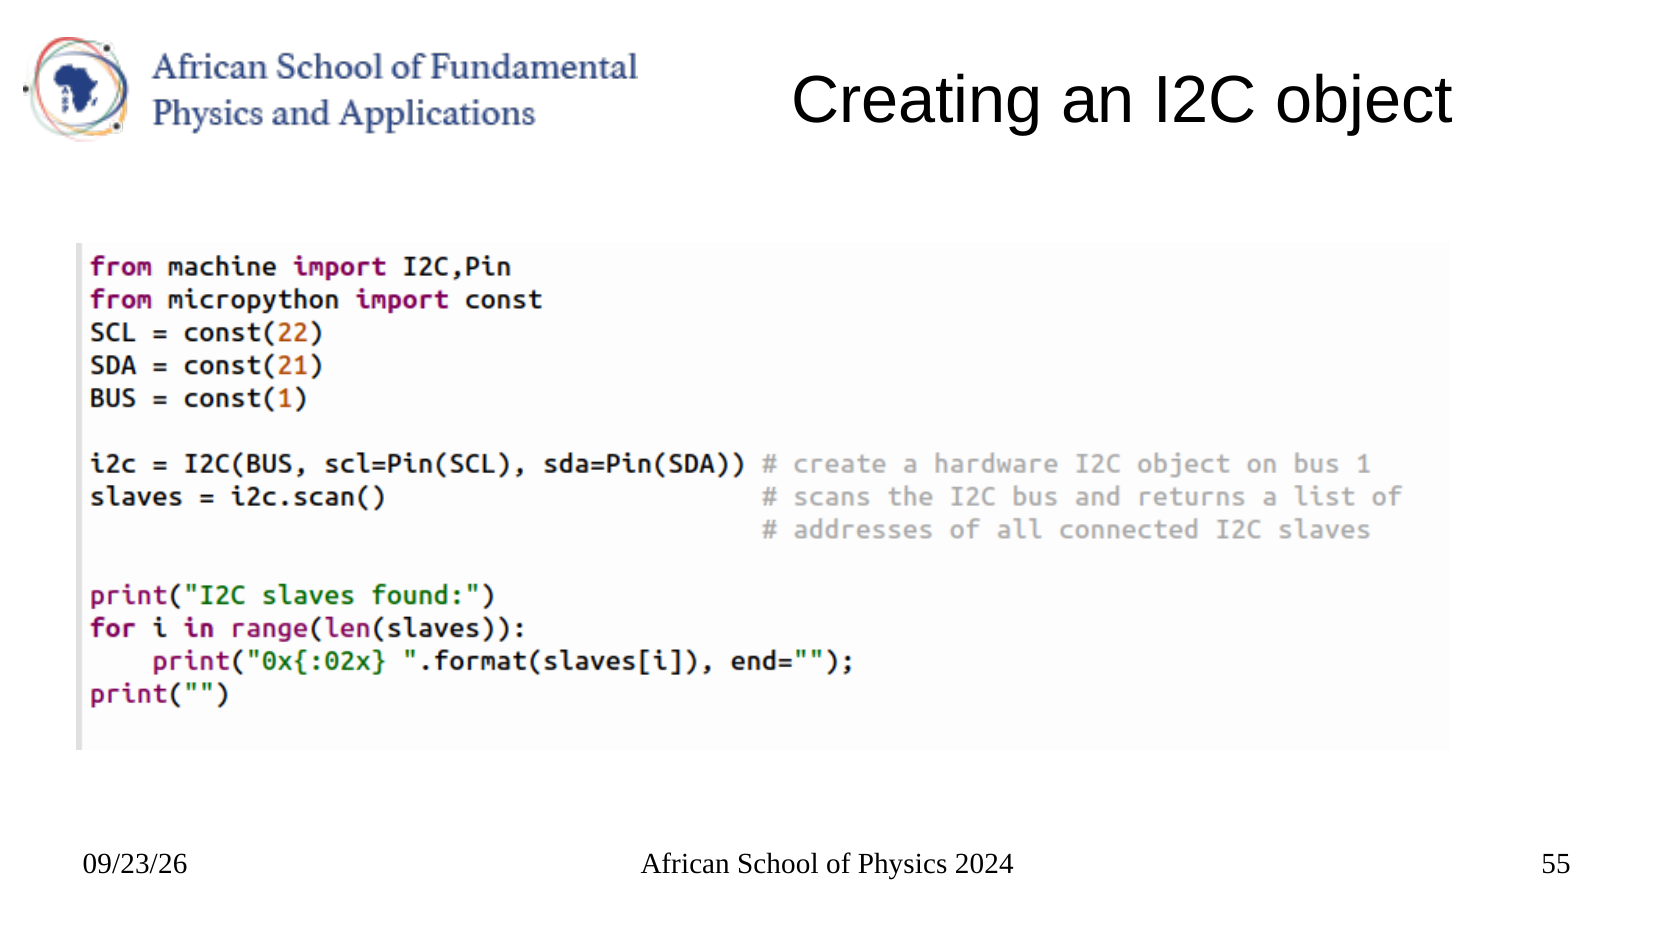

# Creating an I2C object
African School of Physics 2024
55